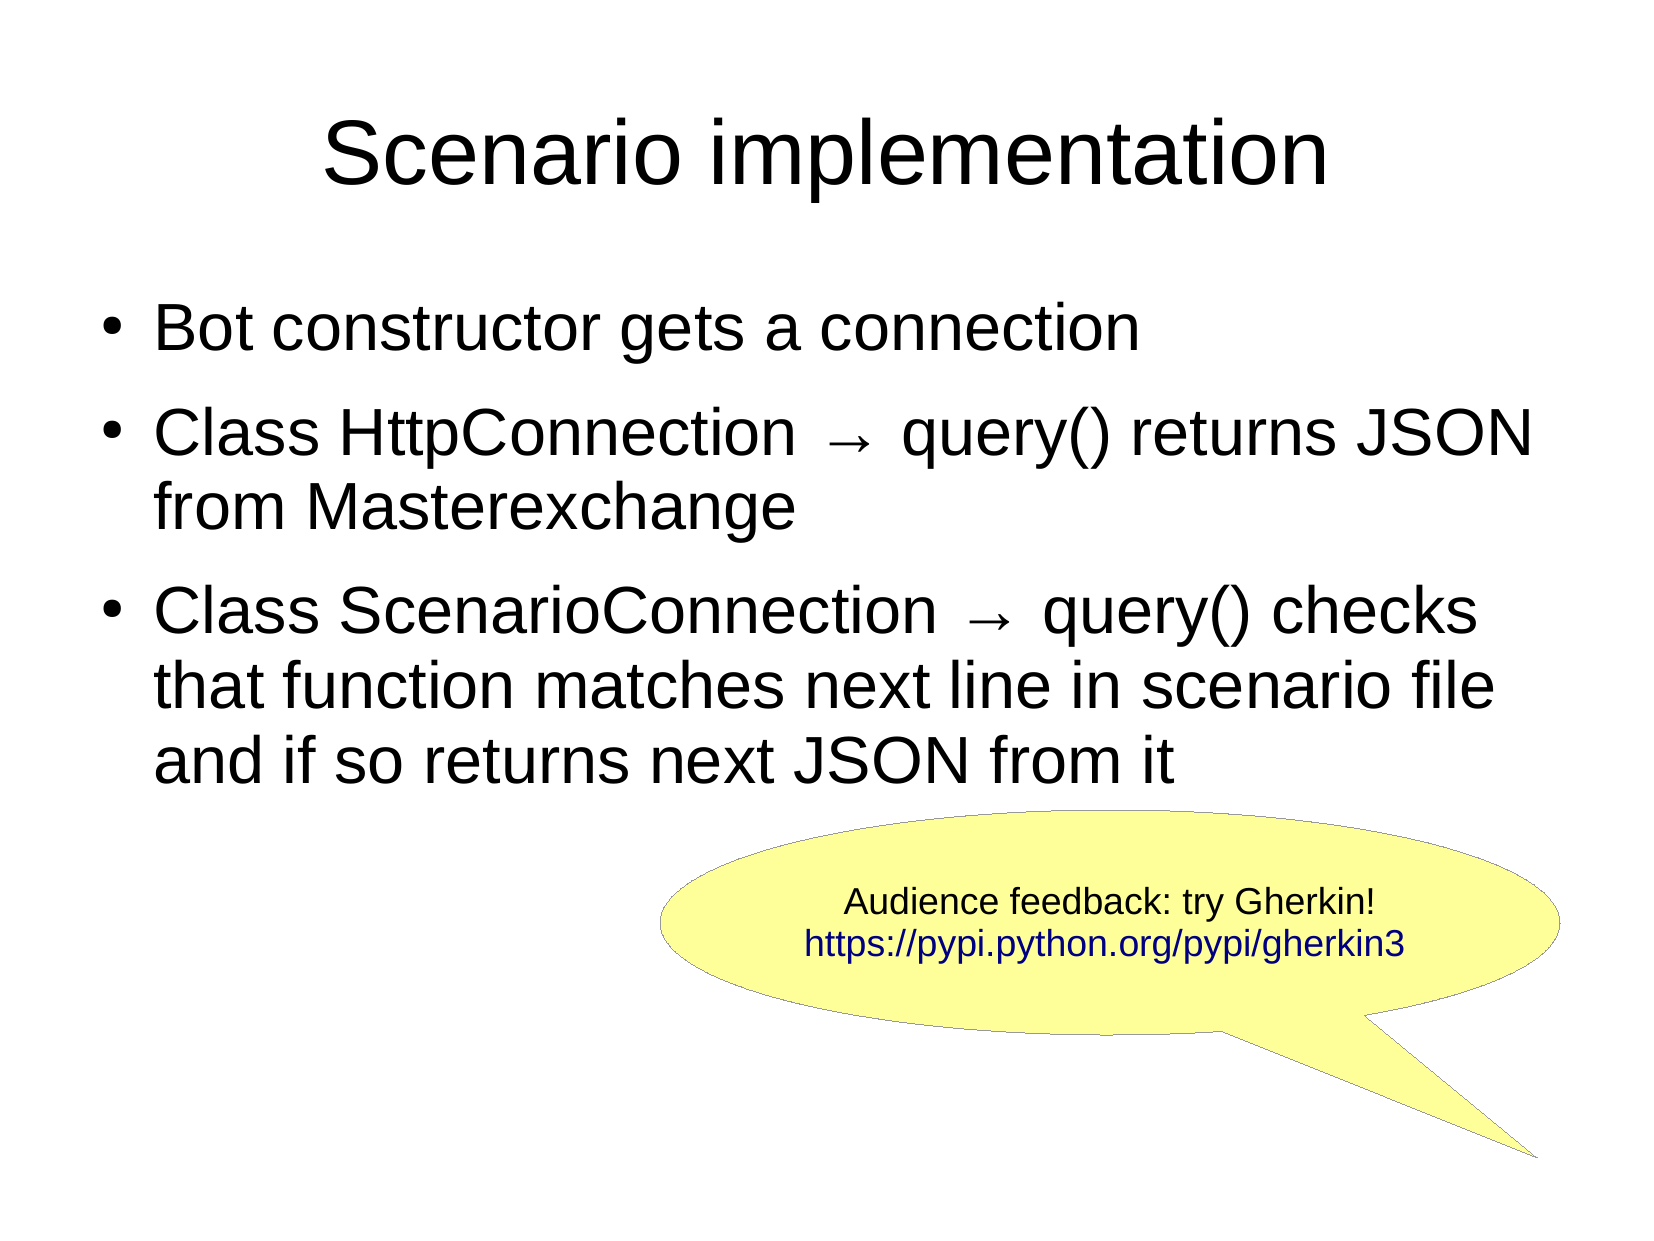

# Scenario implementation
Bot constructor gets a connection
Class HttpConnection → query() returns JSON from Masterexchange
Class ScenarioConnection → query() checks that function matches next line in scenario file and if so returns next JSON from it
Audience feedback: try Gherkin!
https://pypi.python.org/pypi/gherkin3